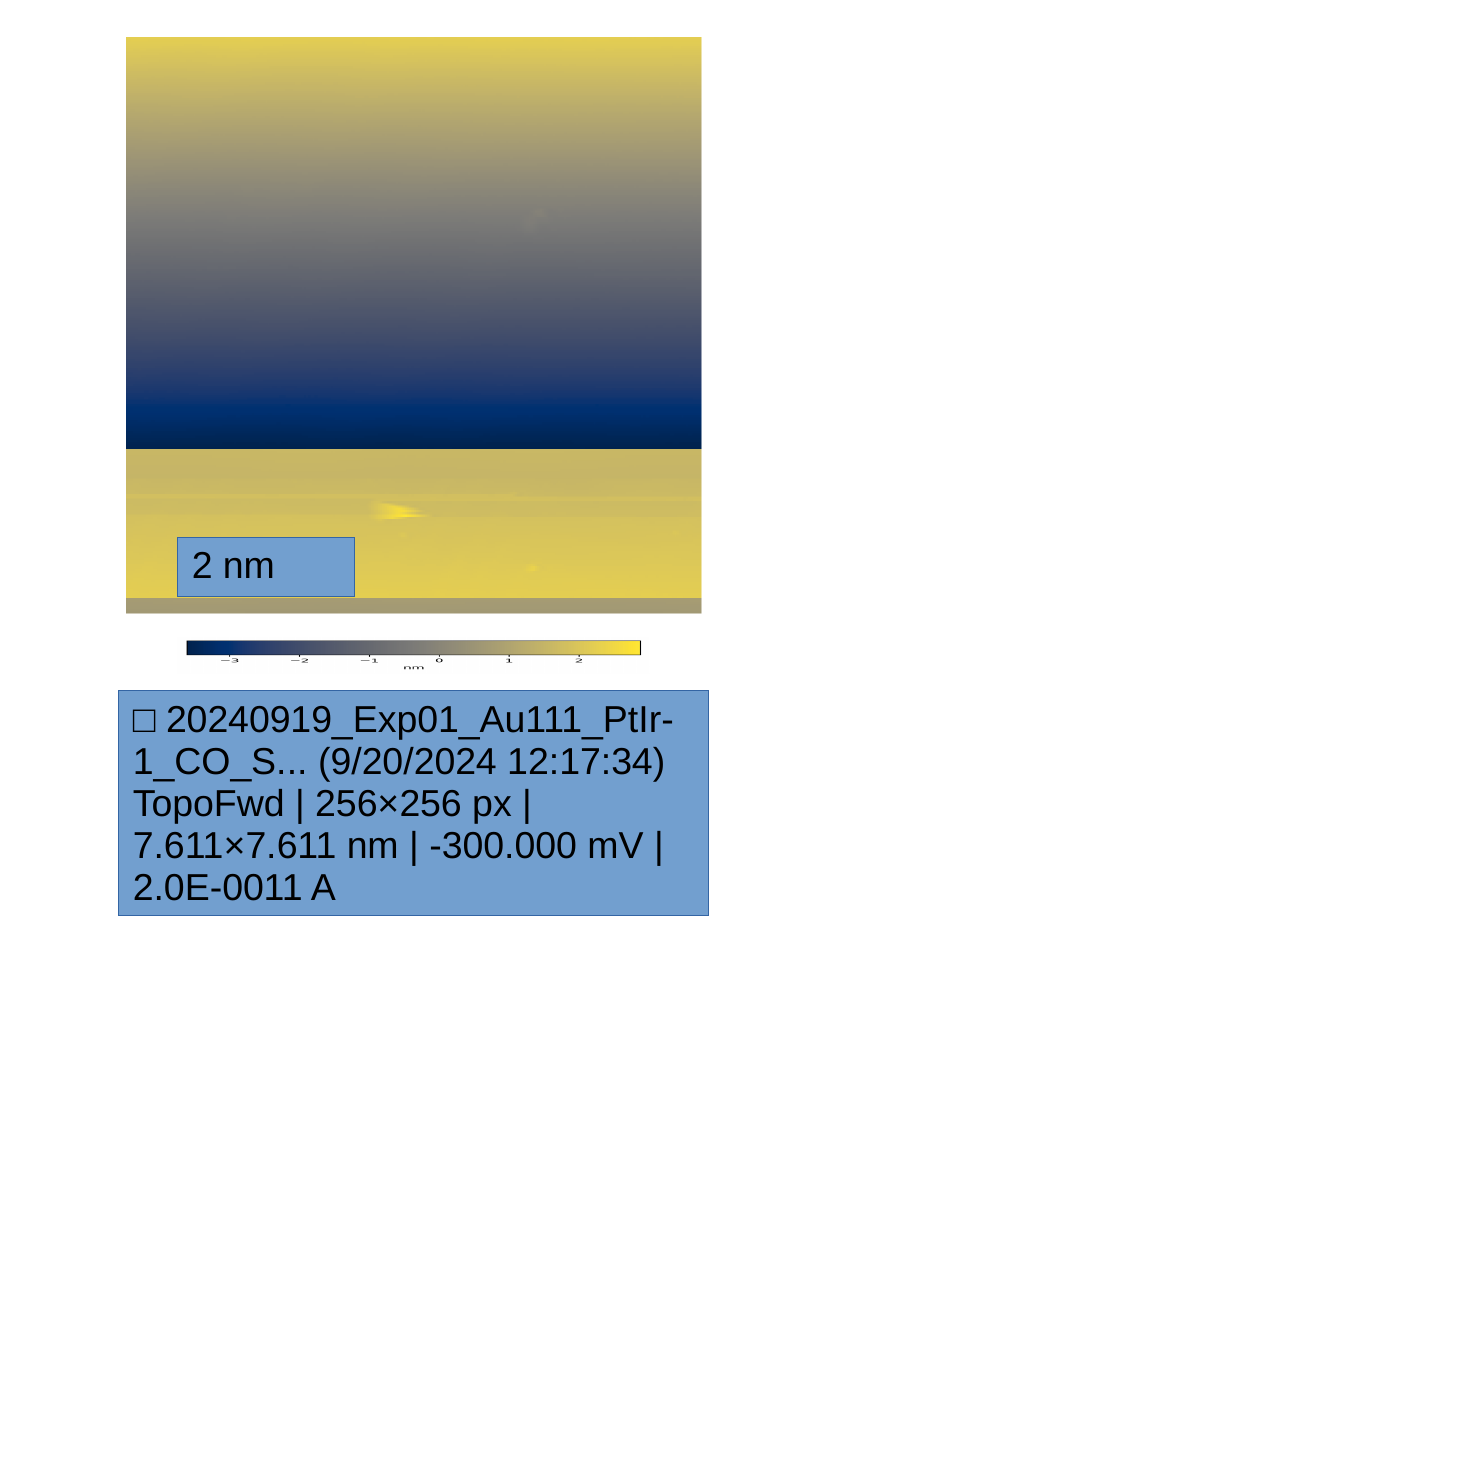

2 nm
□ 20240919_Exp01_Au111_PtIr-1_CO_S... (9/20/2024 12:17:34)
TopoFwd | 256×256 px | 7.611×7.611 nm | -300.000 mV | 2.0E-0011 A